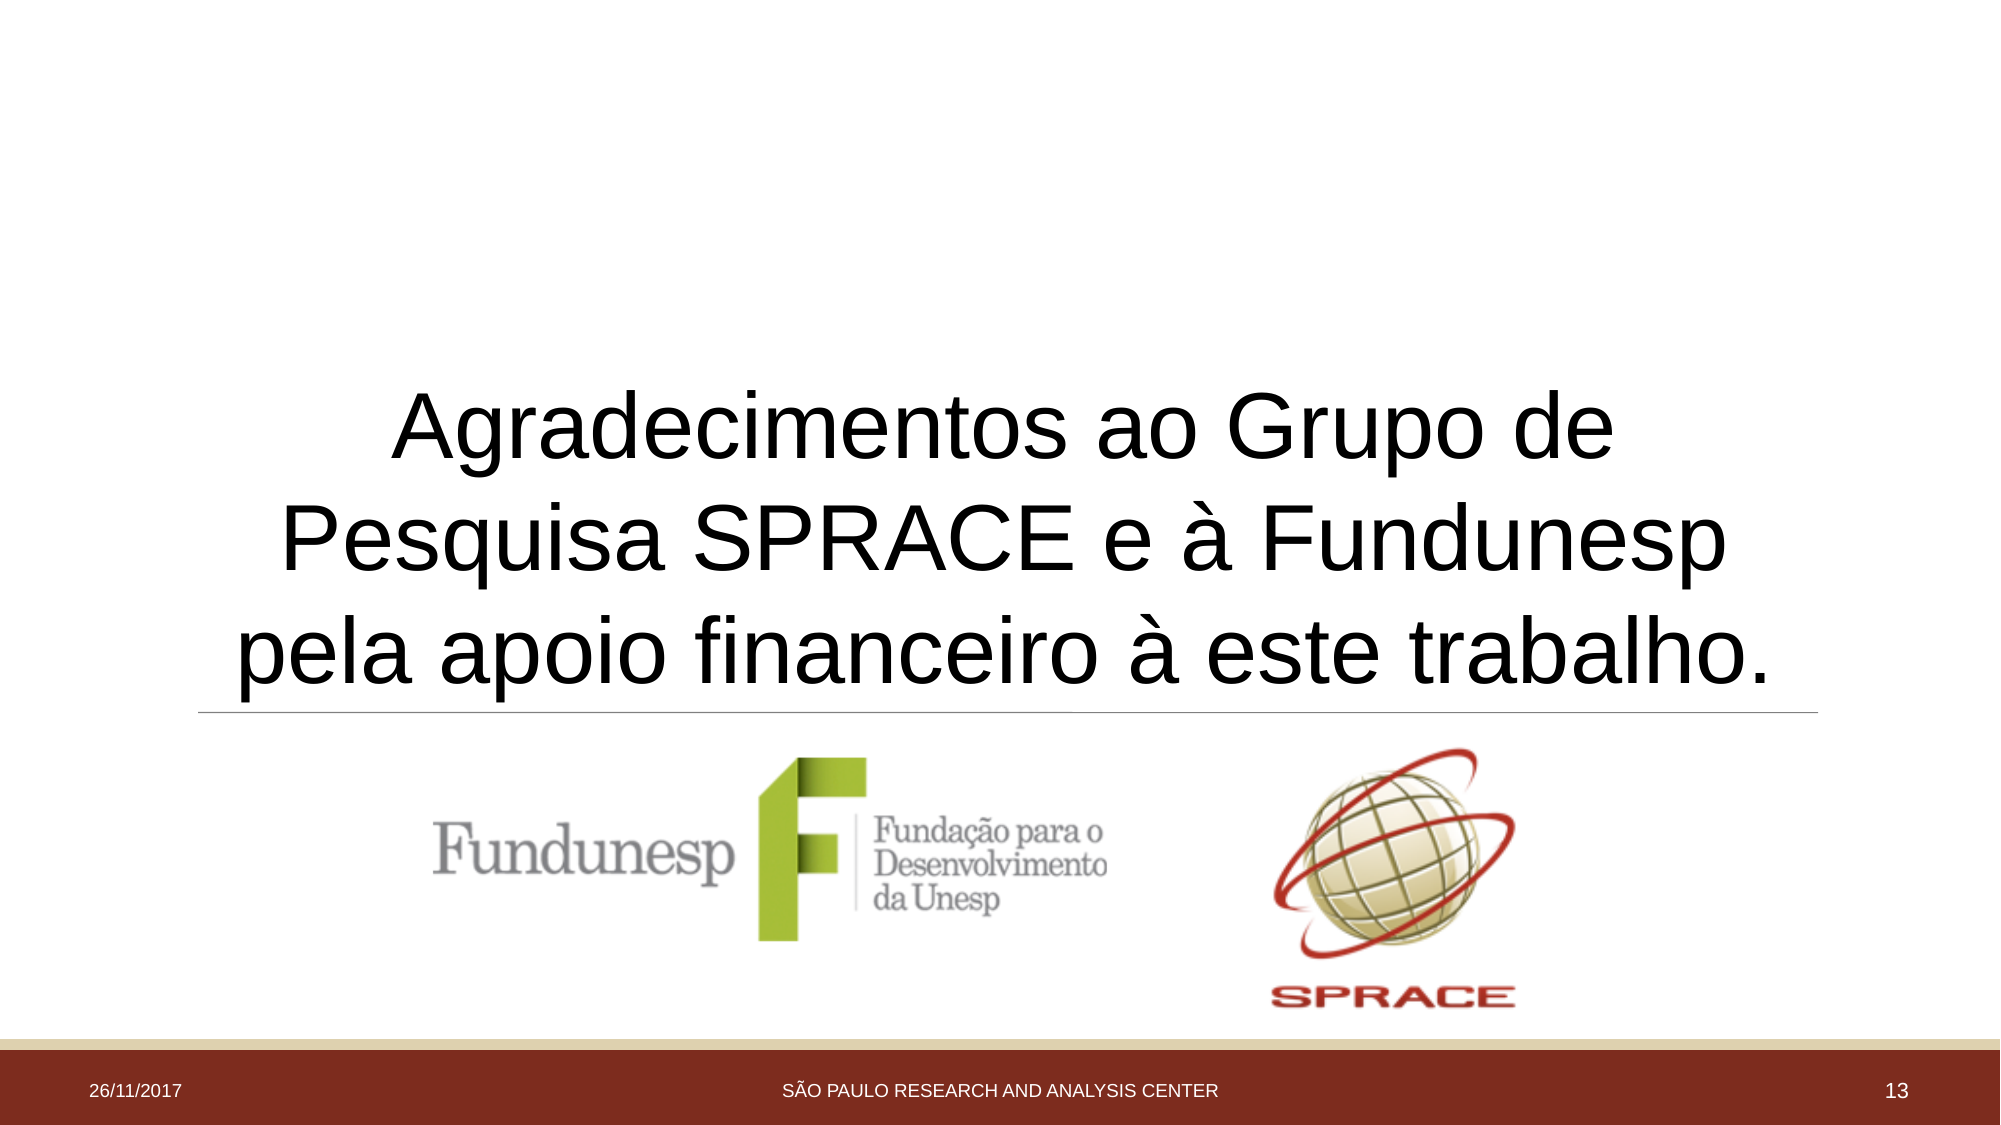

# Agradecimentos ao Grupo de Pesquisa SPRACE e à Fundunesp pela apoio financeiro à este trabalho.
26/11/2017
São Paulo Research and Analysis Center